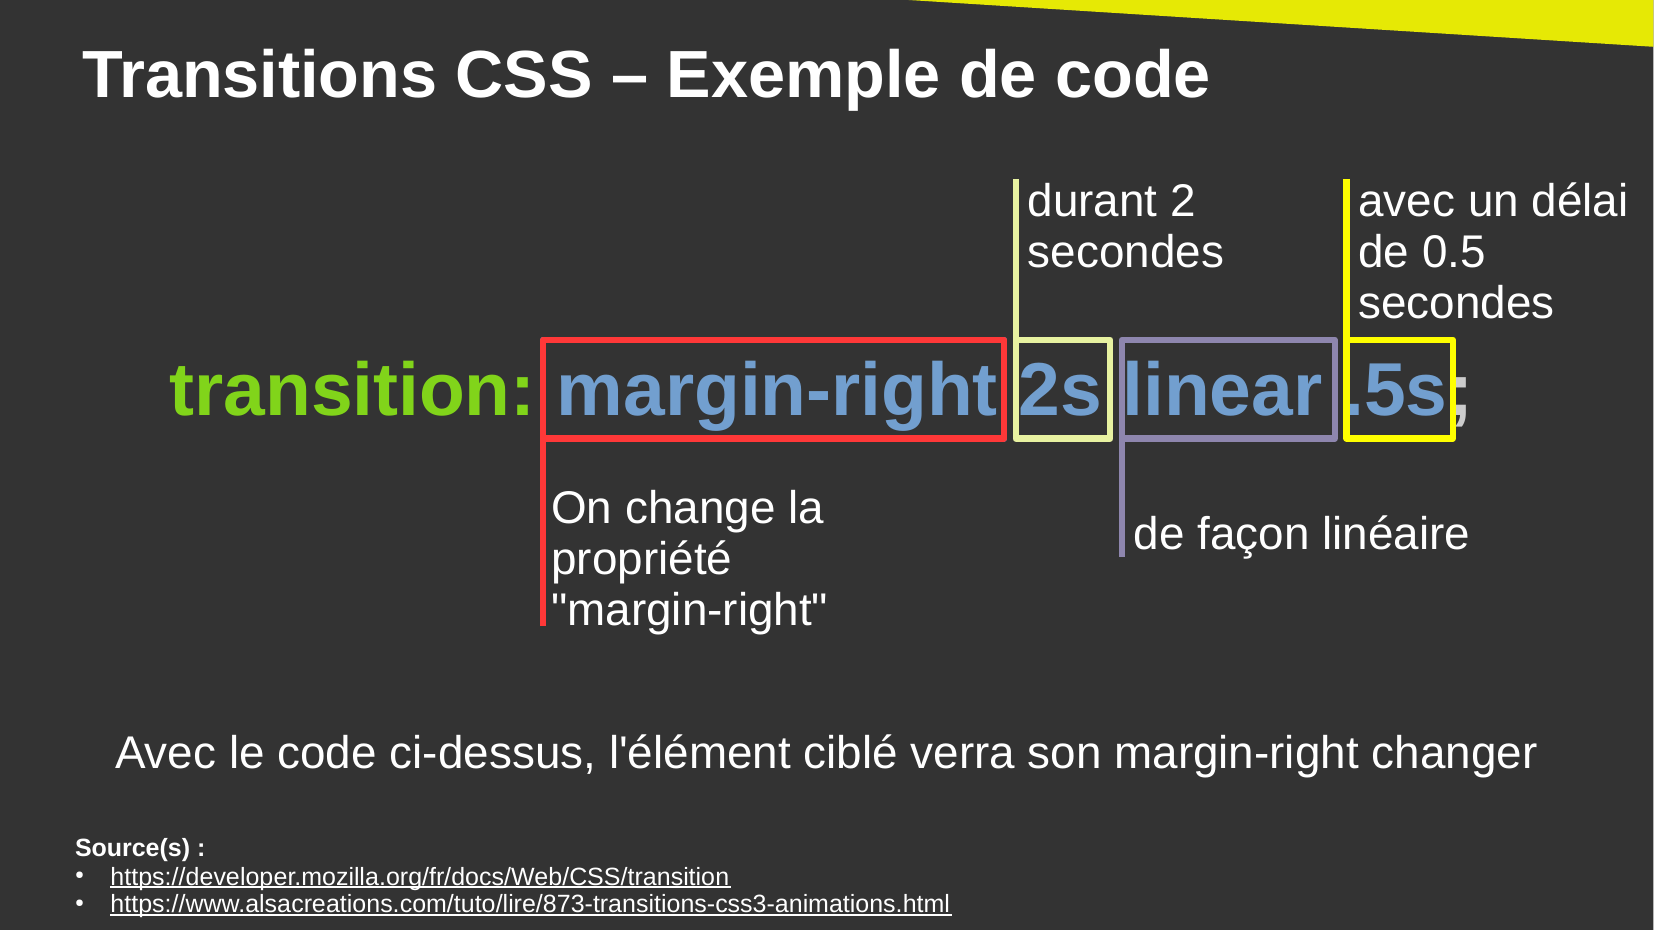

# Transitions CSS – Exemple de code
durant 2 secondes
avec un délai de 0.5 secondes
transition: margin-right 2s linear .5s;
On change la propriété
"margin-right"
de façon linéaire
Avec le code ci-dessus, l'élément ciblé verra son margin-right changer
Source(s) :
https://developer.mozilla.org/fr/docs/Web/CSS/transition
https://www.alsacreations.com/tuto/lire/873-transitions-css3-animations.html